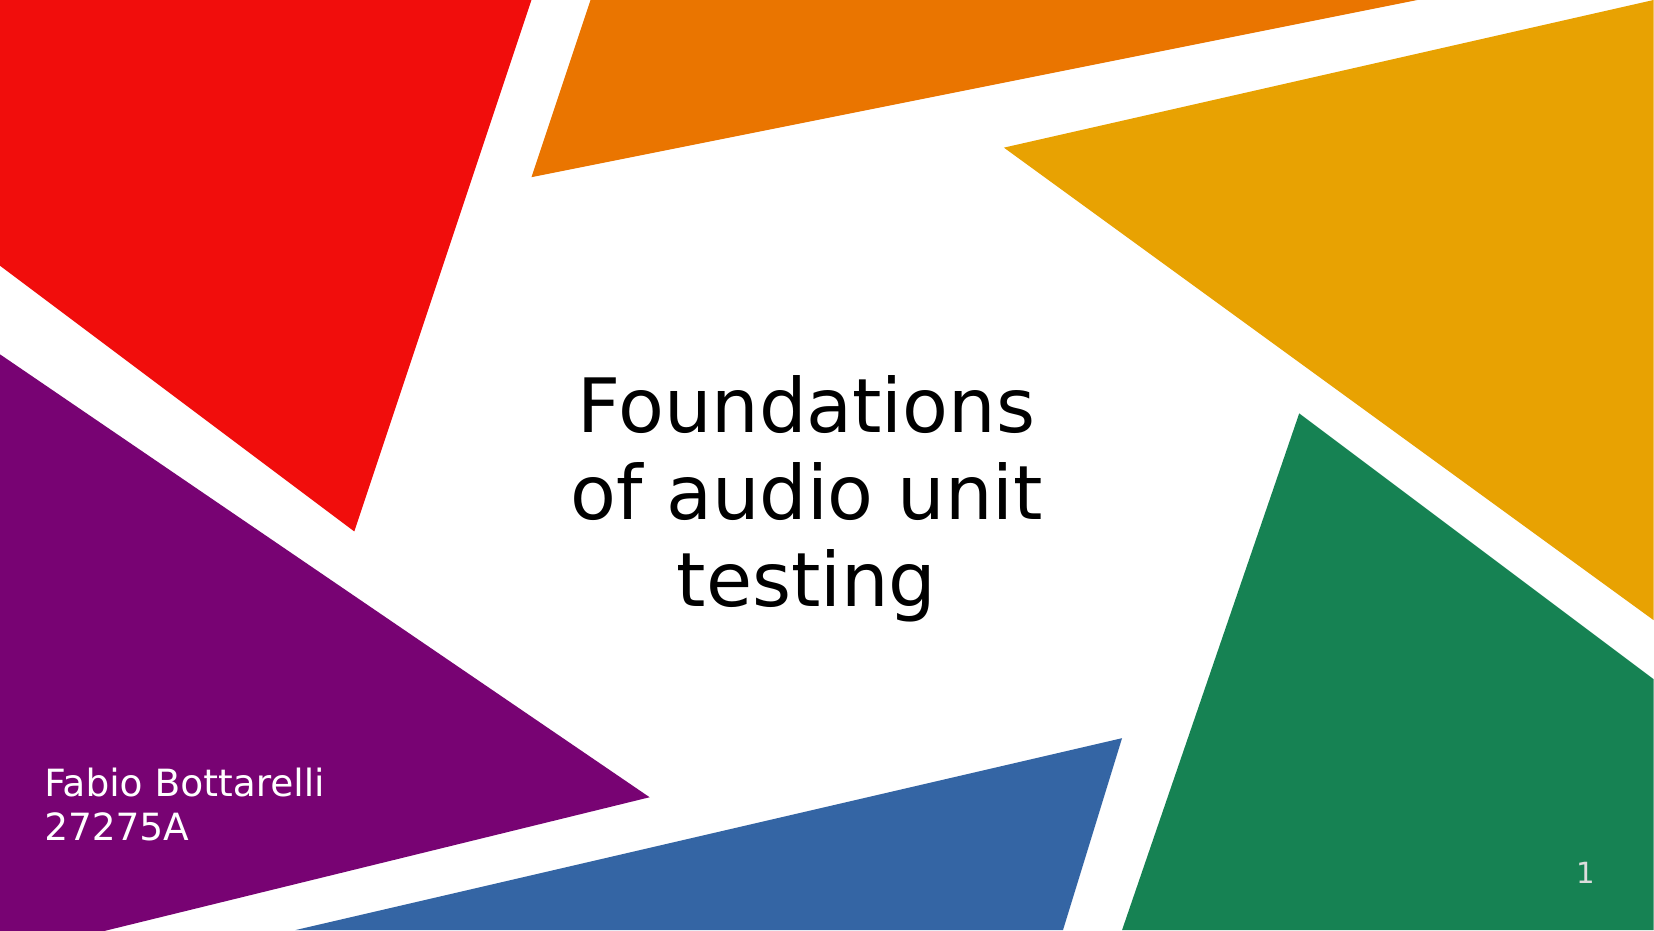

Foundations of audio unit testing
Fabio Bottarelli
27275A
1